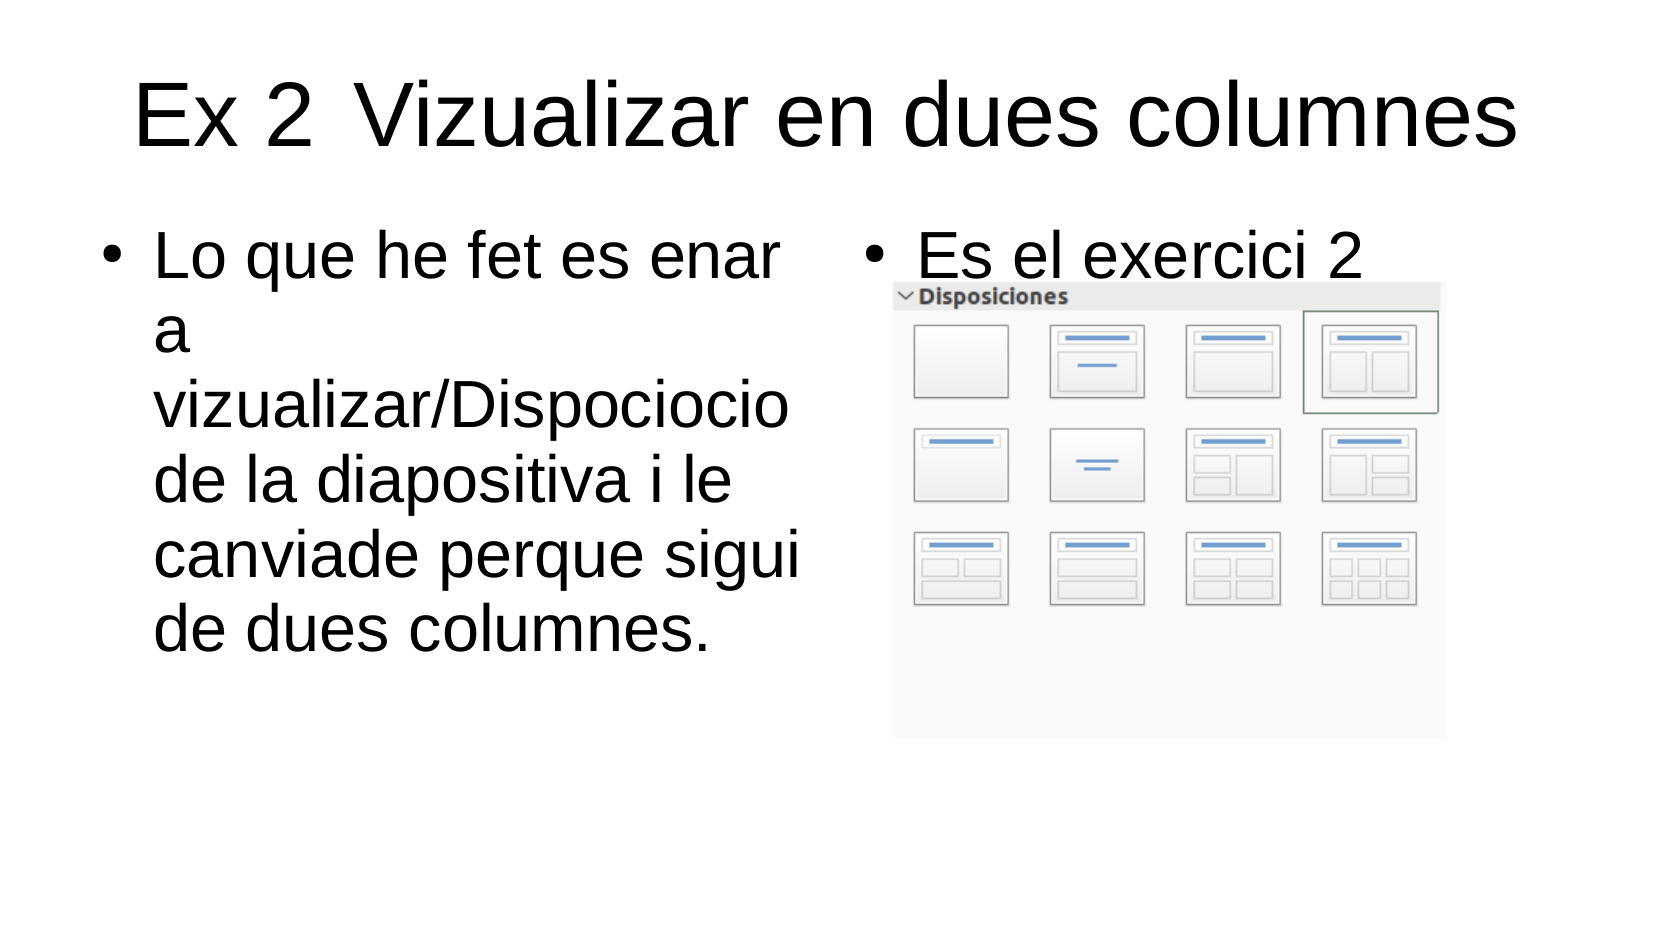

# Ex 2	Vizualizar en dues columnes
Lo que he fet es enar a vizualizar/Dispociocio de la diapositiva i le canviade perque sigui de dues columnes.
Es el exercici 2